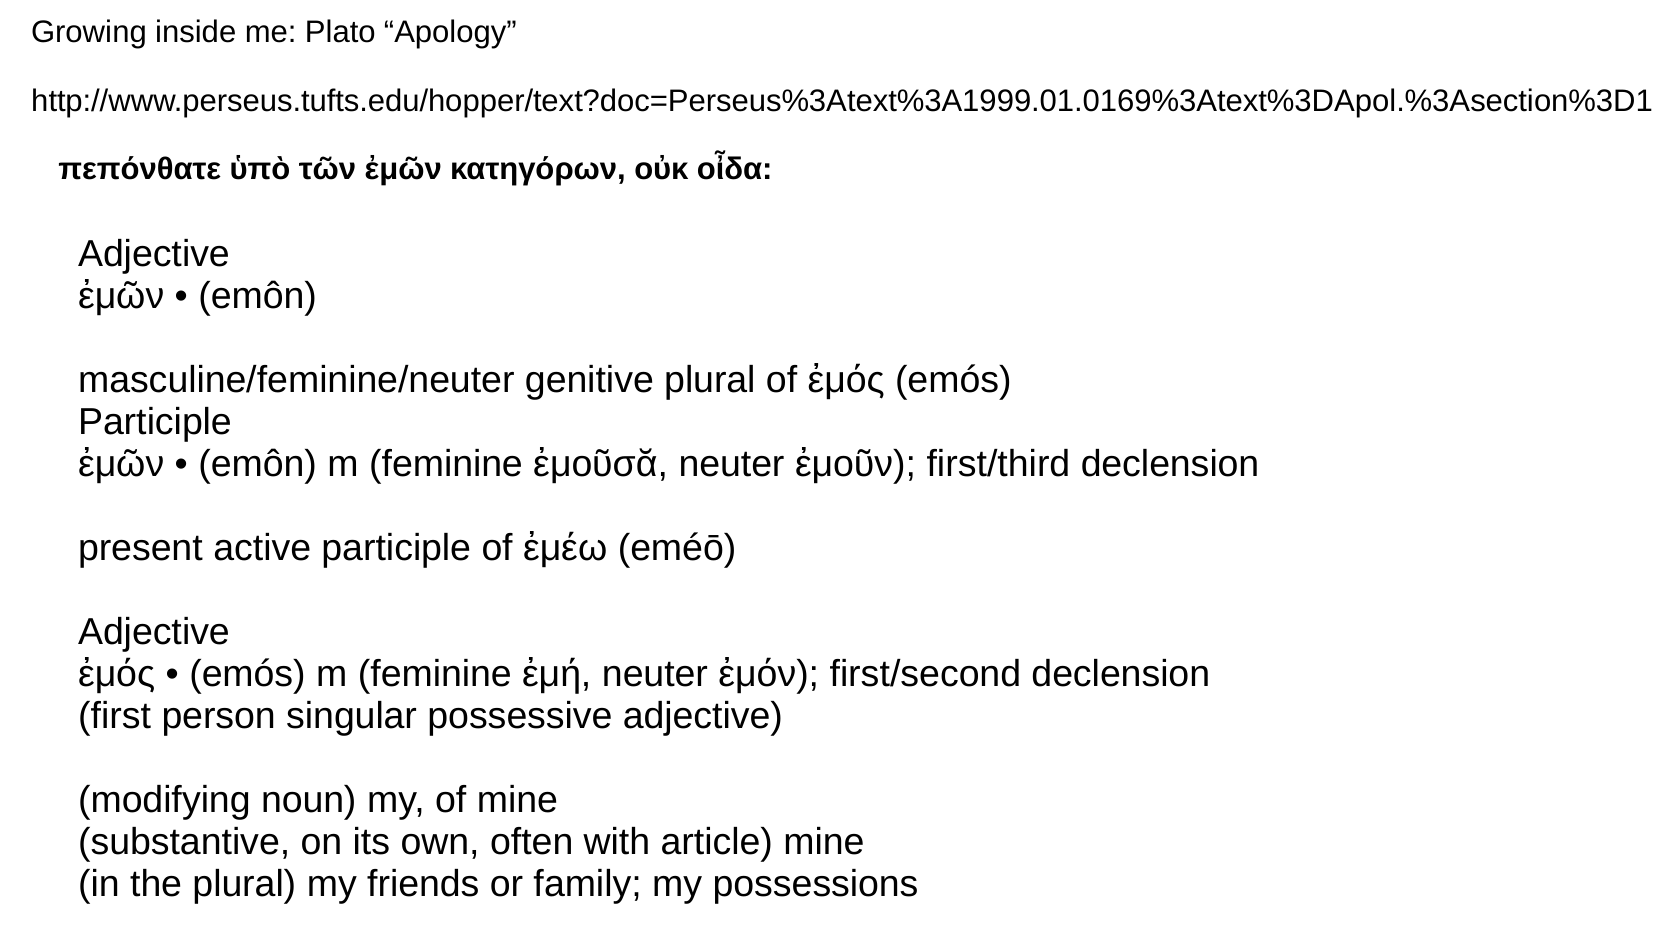

Growing inside me: Plato “Apology”
http://www.perseus.tufts.edu/hopper/text?doc=Perseus%3Atext%3A1999.01.0169%3Atext%3DApol.%3Asection%3D17a
πεπόνθατε ὑπὸ τῶν ἐμῶν κατηγόρων, οὐκ οἶδα:
Adjective
ἐμῶν • (emôn)
masculine/feminine/neuter genitive plural of ἐμός (emós)
Participle
ἐμῶν • (emôn) m (feminine ἐμοῦσᾰ, neuter ἐμοῦν); first/third declension
present active participle of ἐμέω (eméō)
Adjective
ἐμός • (emós) m (feminine ἐμή, neuter ἐμόν); first/second declension (first person singular possessive adjective)
(modifying noun) my, of mine
(substantive, on its own, often with article) mine
(in the plural) my friends or family; my possessions